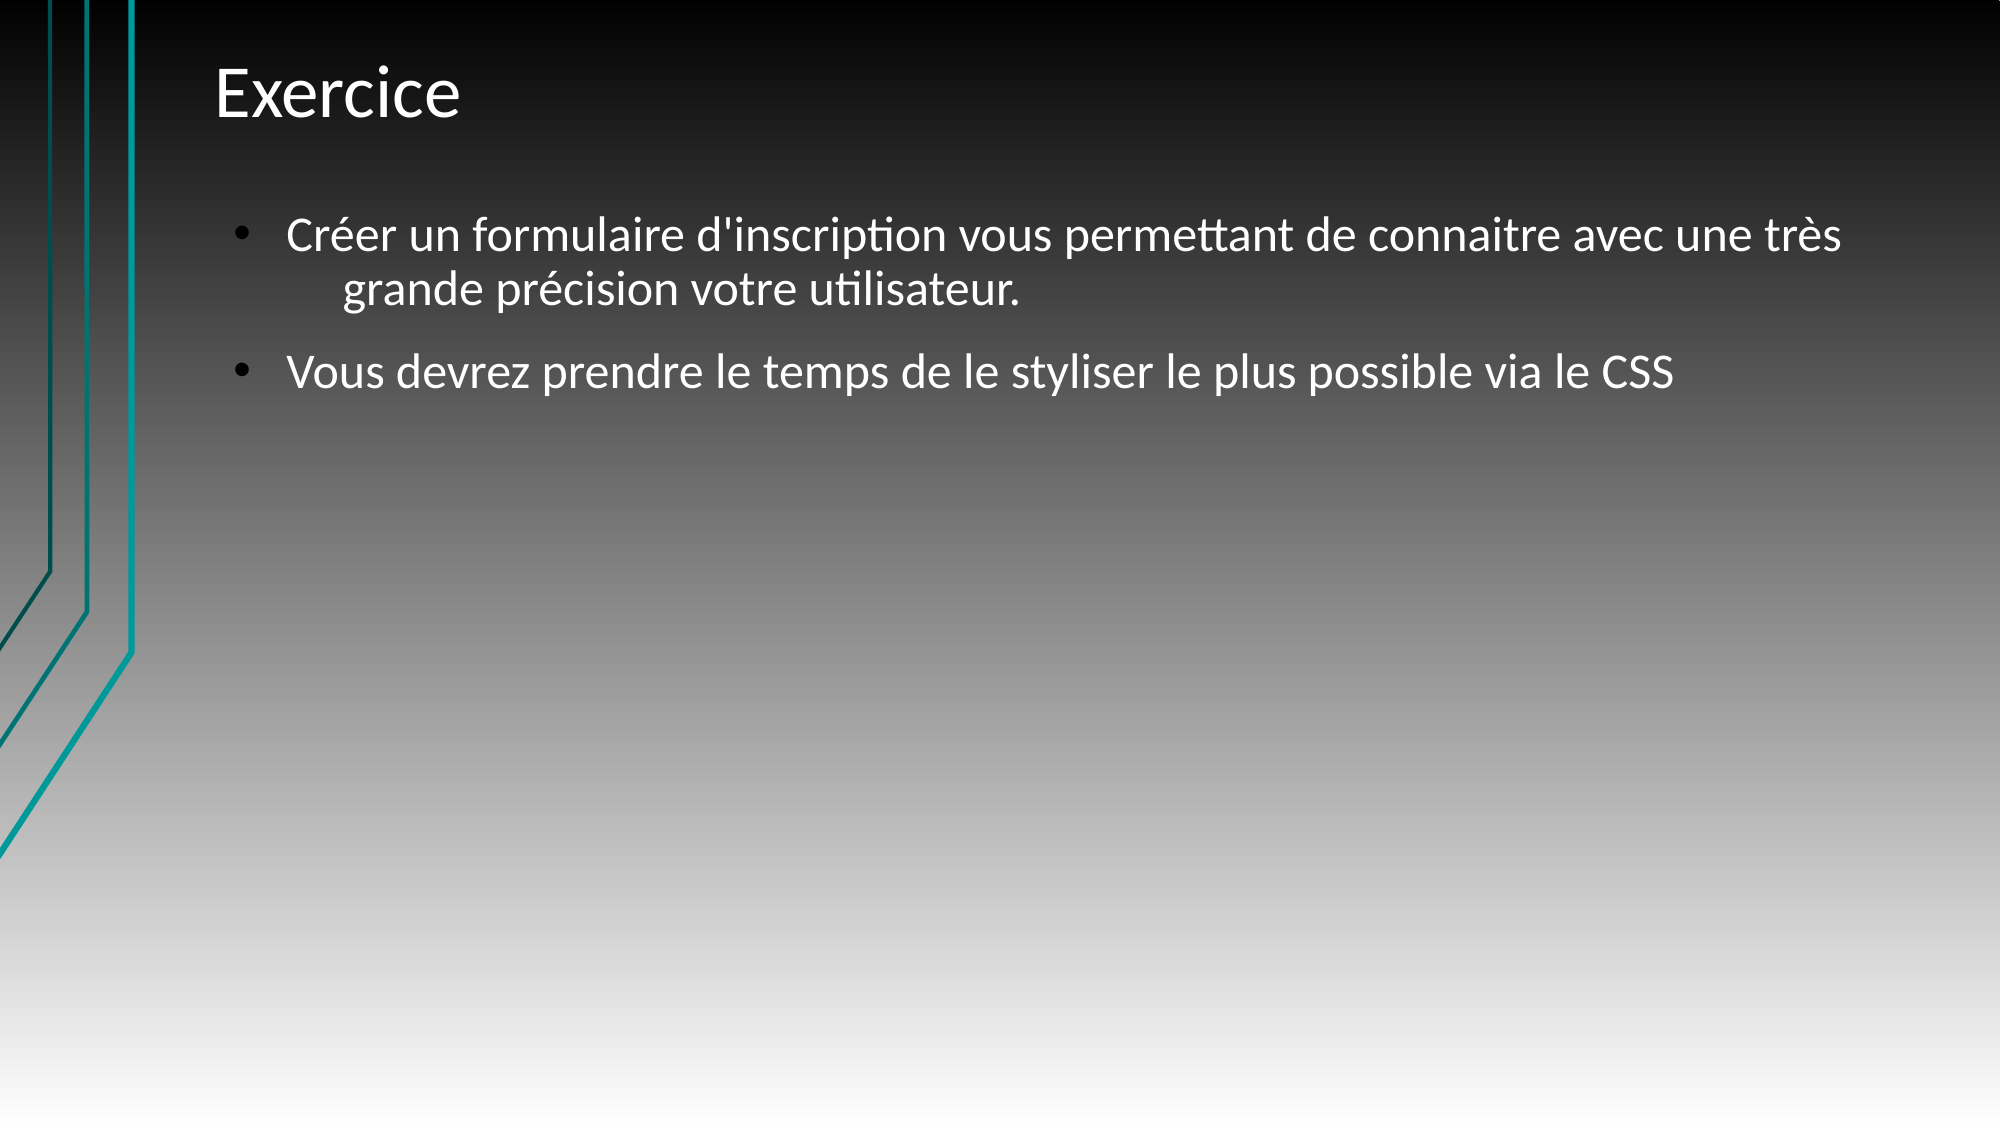

# Exercice
Créer un formulaire d'inscription vous permettant de connaitre avec une très grande précision votre utilisateur.
Vous devrez prendre le temps de le styliser le plus possible via le CSS